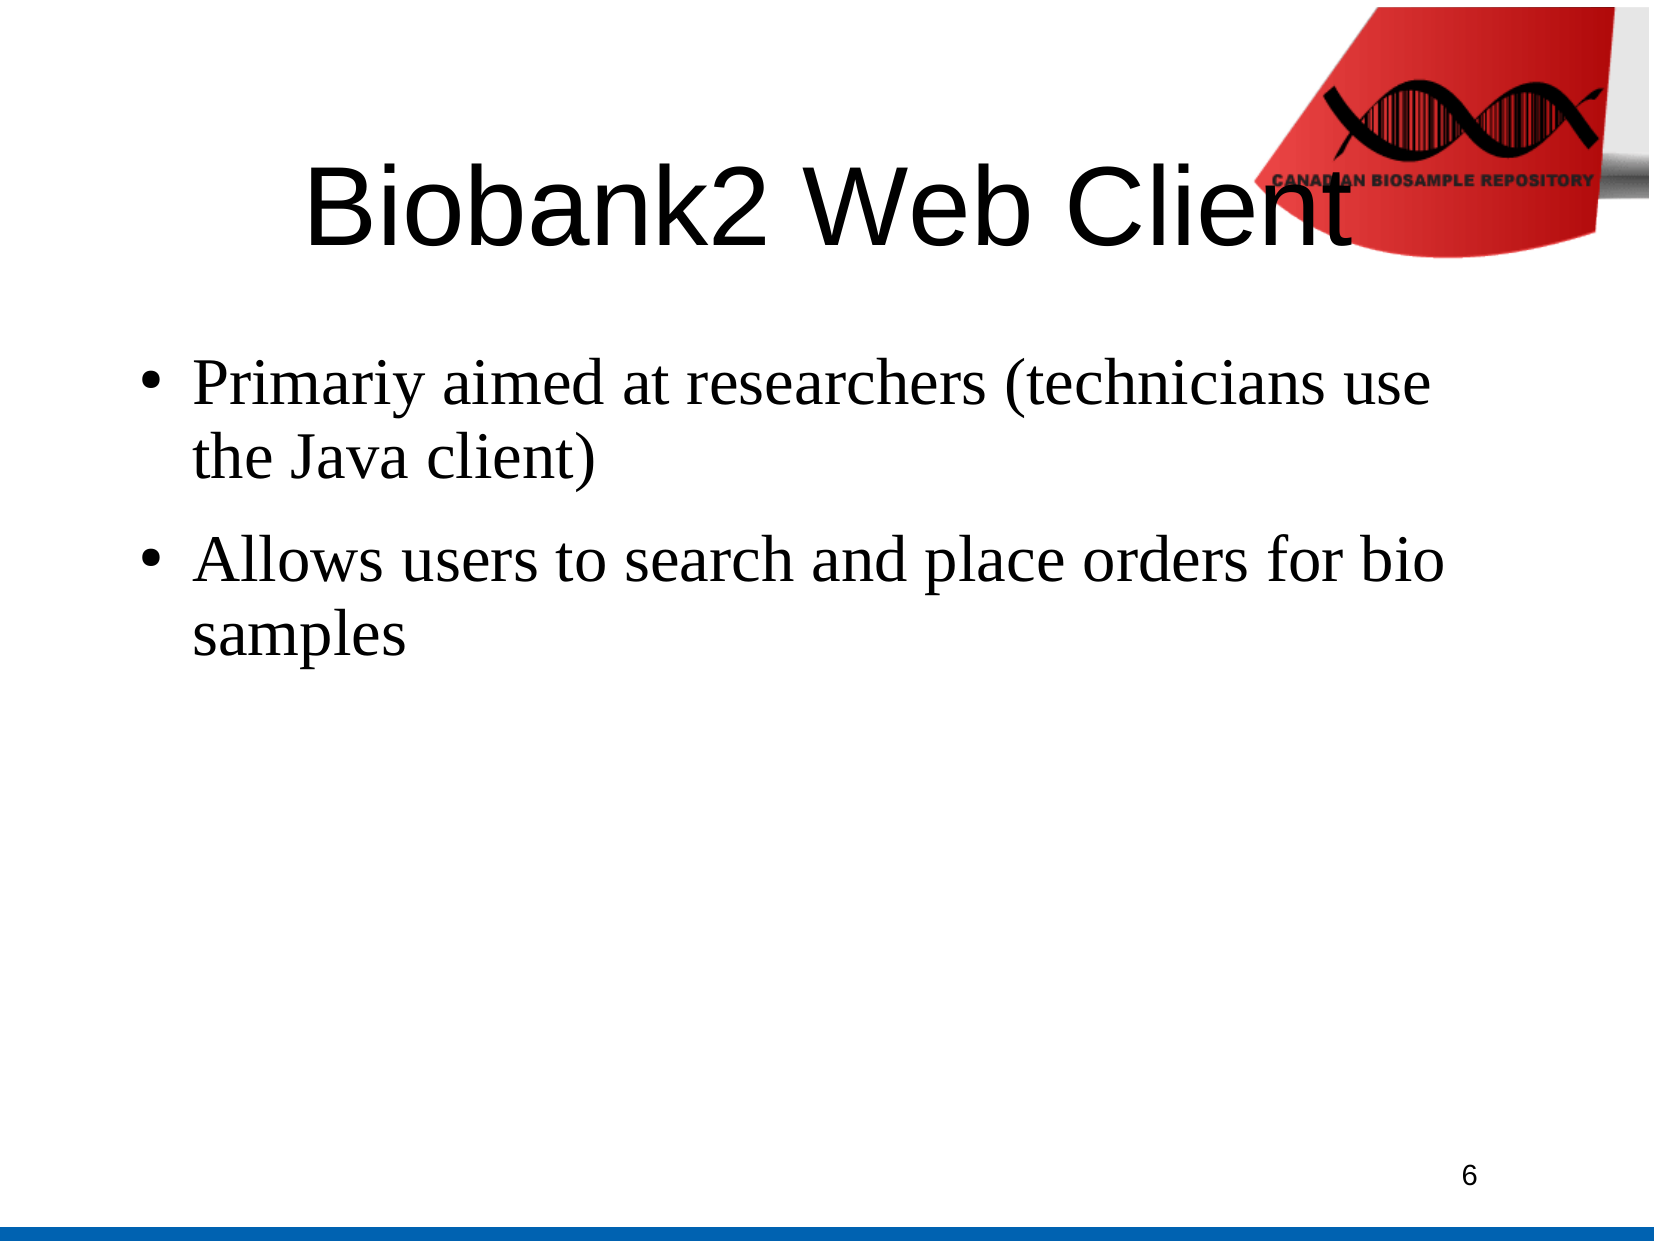

# Biobank2 Web Client
Primariy aimed at researchers (technicians use the Java client)
Allows users to search and place orders for bio samples